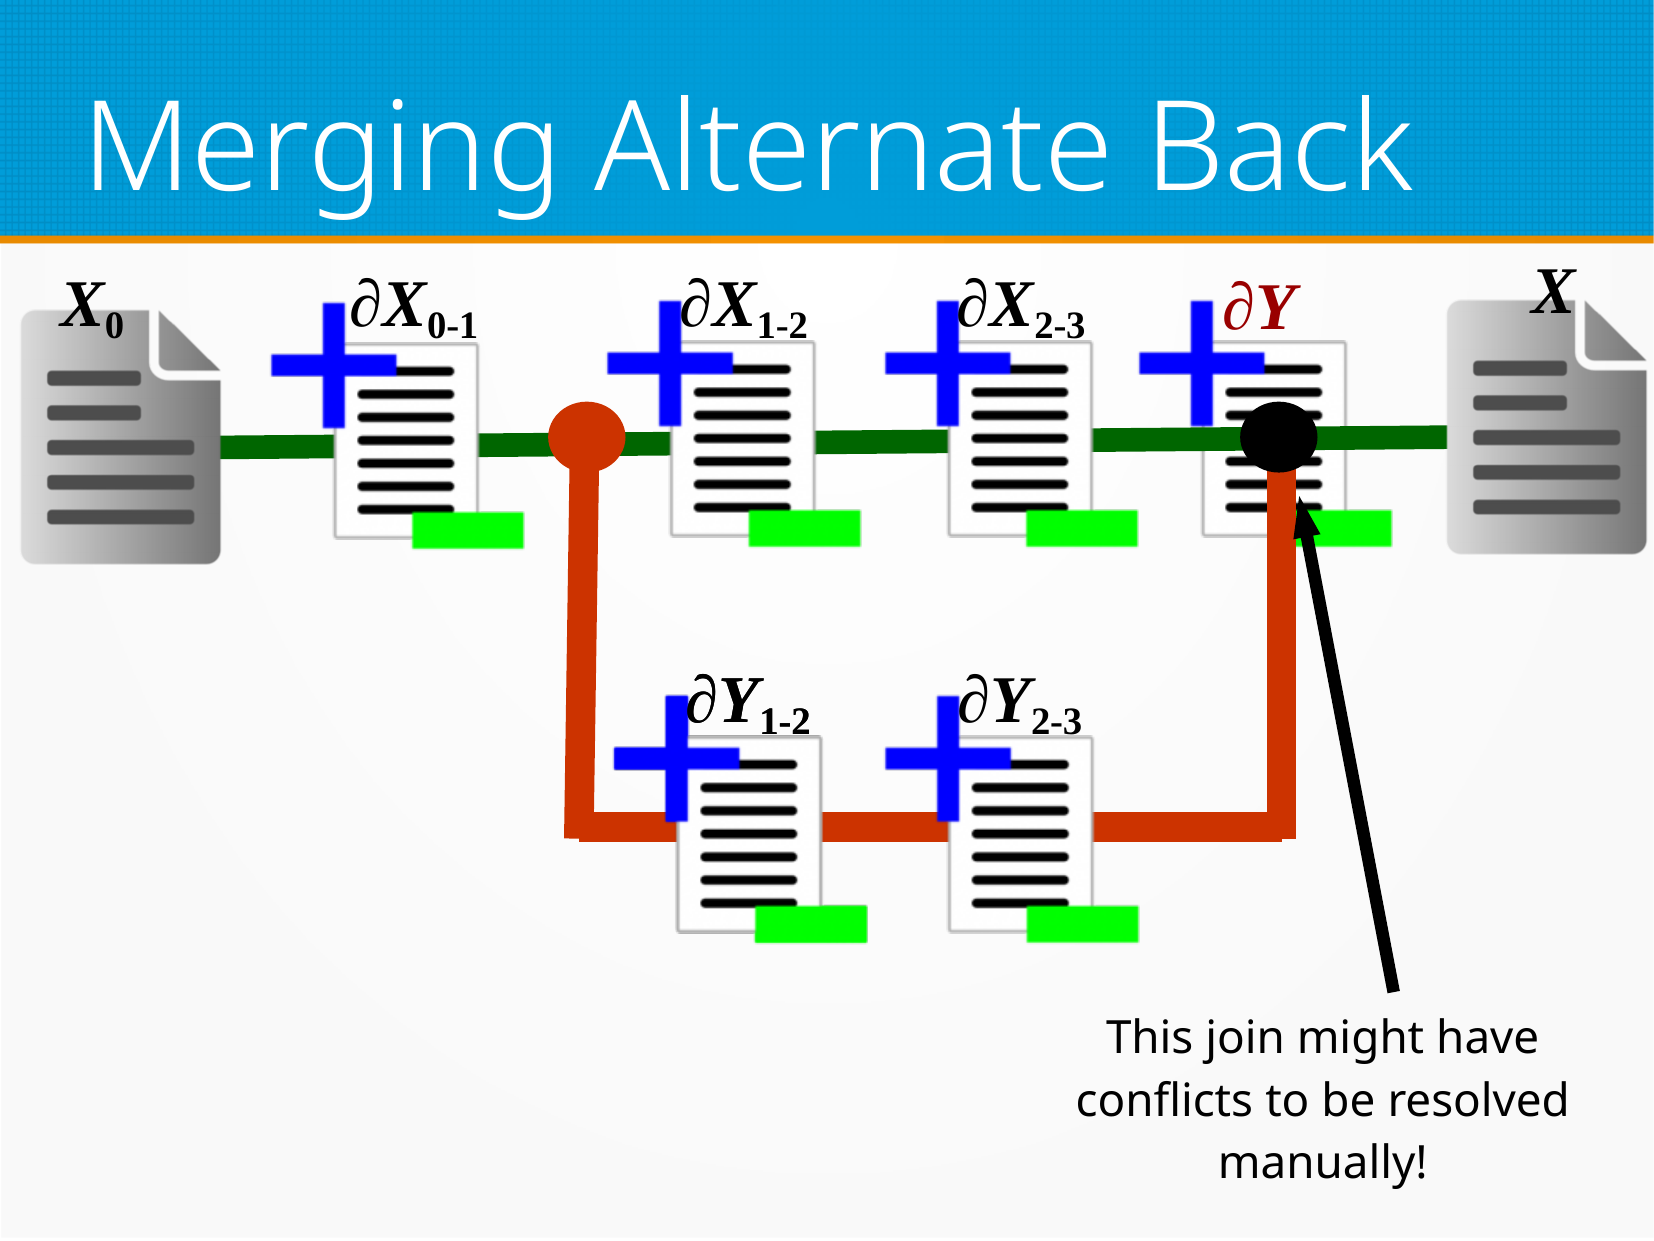

# Merging Alternate Back
X
∂X1-2
∂X2-3
∂Y
X0
∂X0-1
∂Y1-2
∂Y1-2
∂Y2-3
This join might have conflicts to be resolved manually!